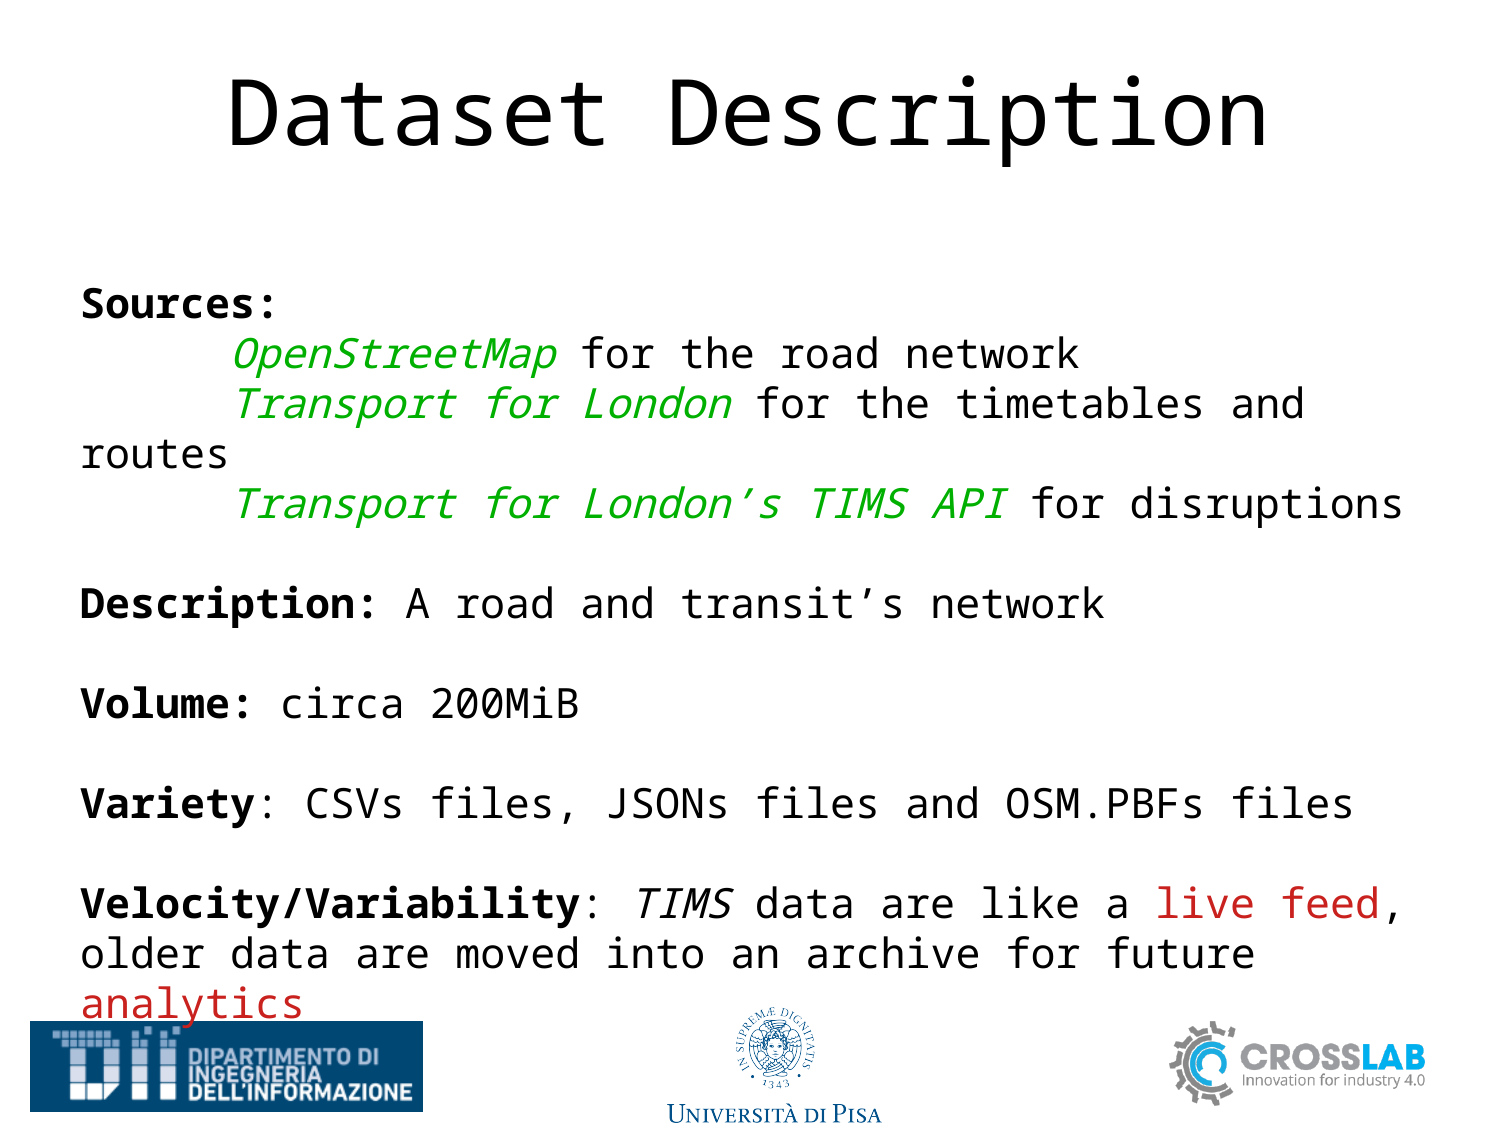

# Dataset Description
Sources:
	OpenStreetMap for the road network
	Transport for London for the timetables and routes
	Transport for London’s TIMS API for disruptions
Description: A road and transit’s network
Volume: circa 200MiB
Variety: CSVs files, JSONs files and OSM.PBFs files
Velocity/Variability: TIMS data are like a live feed, older data are moved into an archive for future analytics